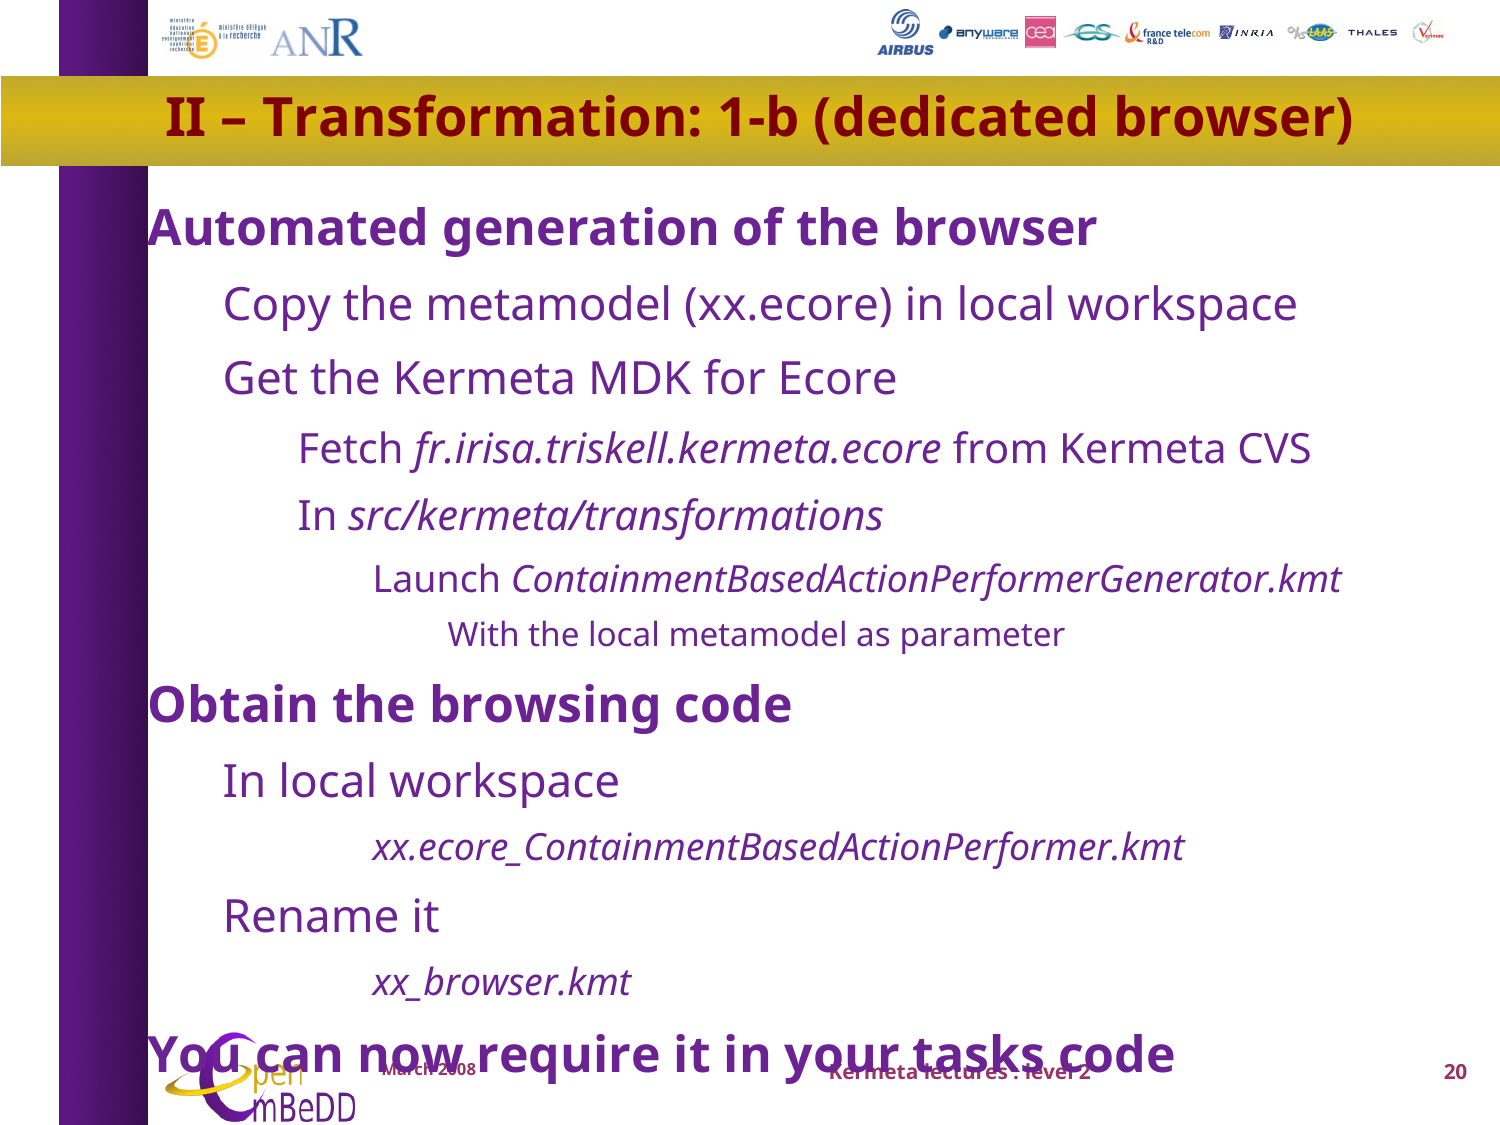

# II – Transformation: 1-b (dedicated browser)
Automated generation of the browser
Copy the metamodel (xx.ecore) in local workspace
Get the Kermeta MDK for Ecore
Fetch fr.irisa.triskell.kermeta.ecore from Kermeta CVS
In src/kermeta/transformations
Launch ContainmentBasedActionPerformerGenerator.kmt
With the local metamodel as parameter
Obtain the browsing code
In local workspace
xx.ecore_ContainmentBasedActionPerformer.kmt
Rename it
xx_browser.kmt
You can now require it in your tasks code
Pied de page
Pied de page fixe
20